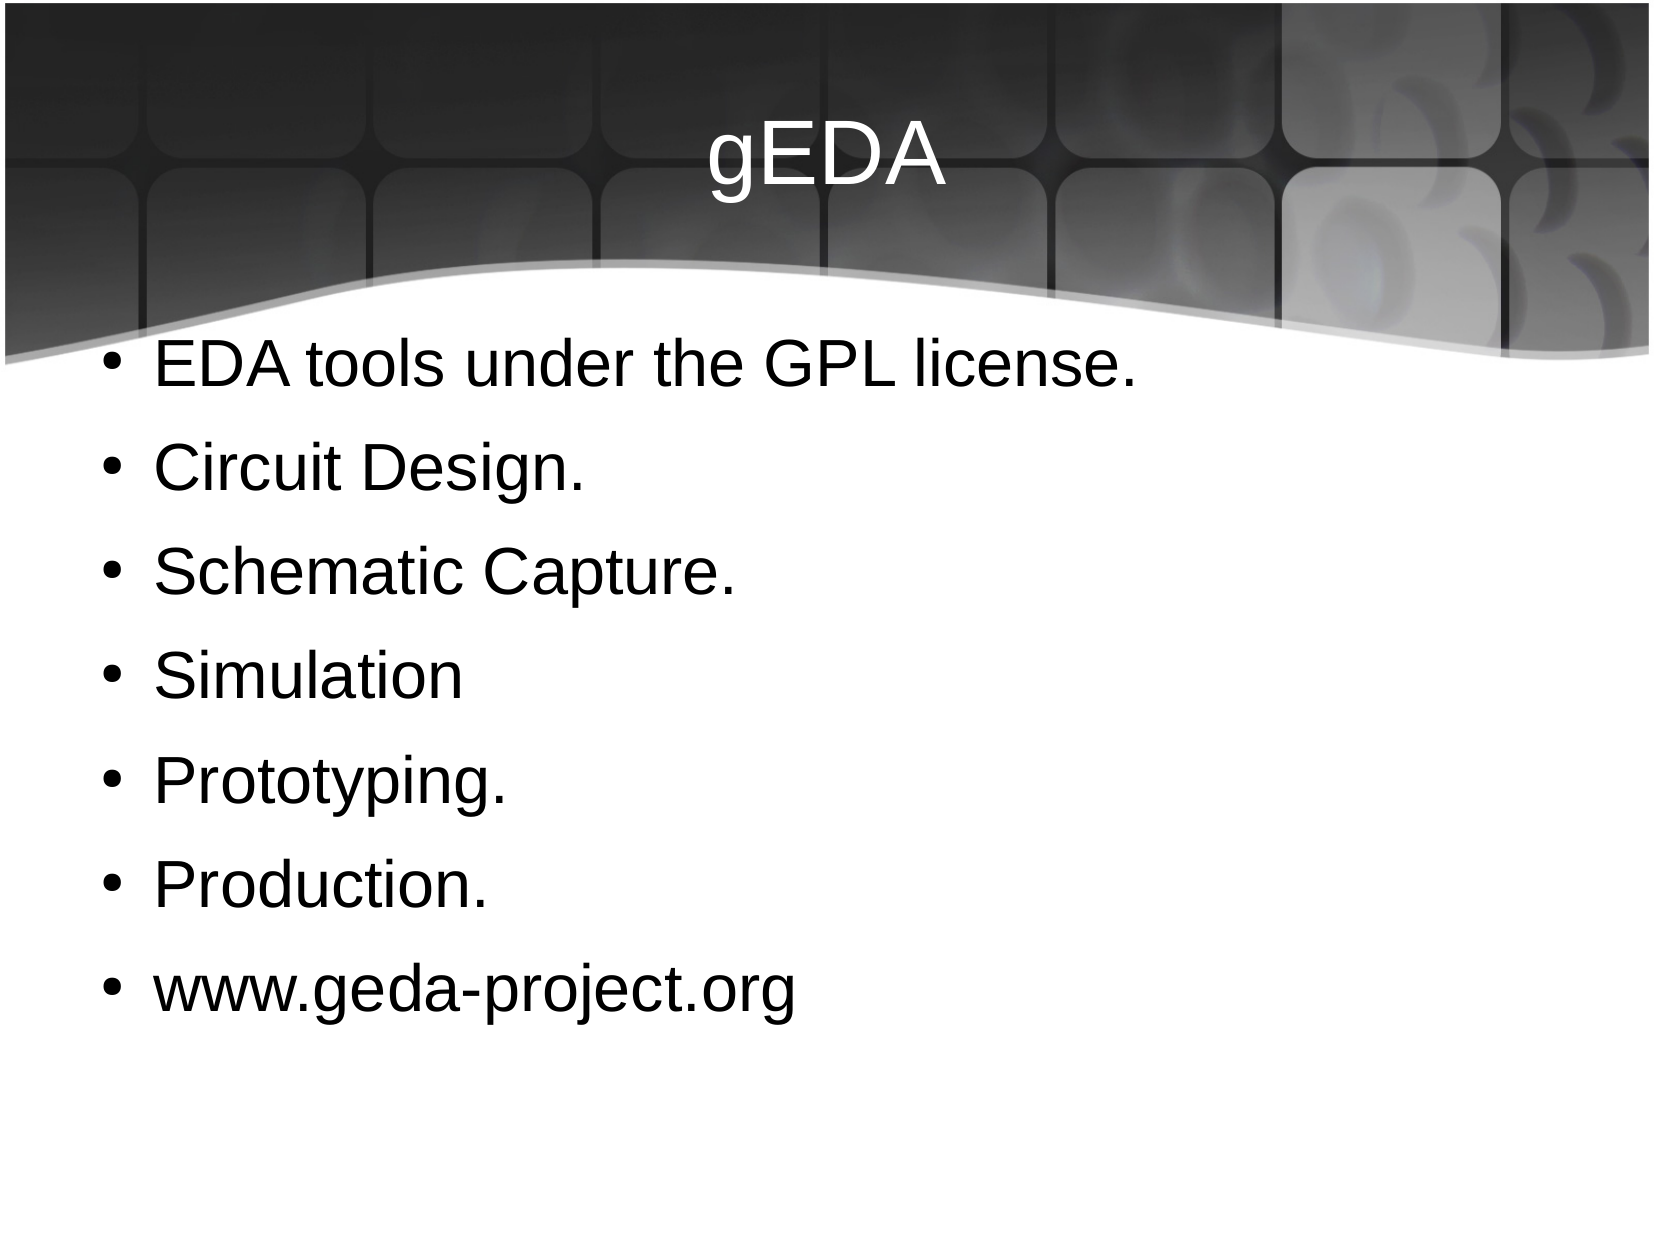

# gEDA
EDA tools under the GPL license.
Circuit Design.
Schematic Capture.
Simulation
Prototyping.
Production.
www.geda-project.org